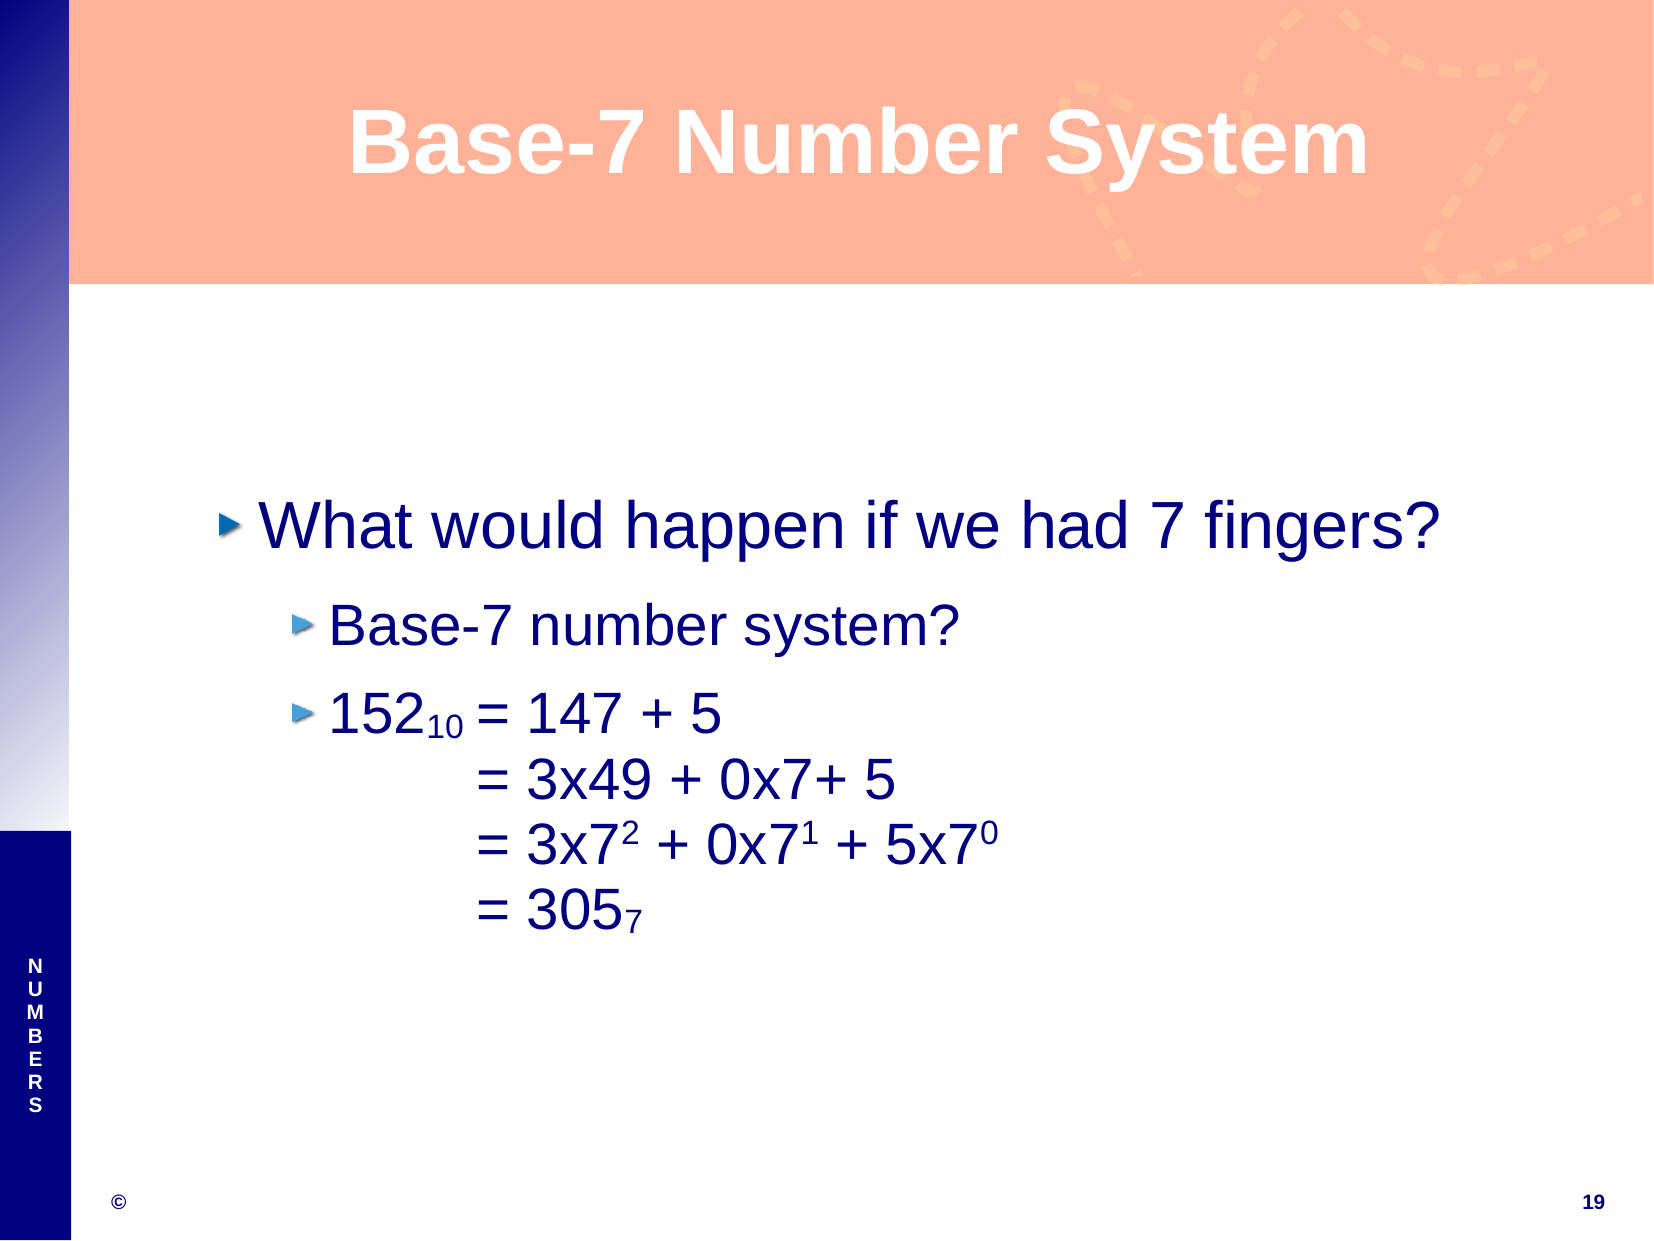

# Base-7 Number System
What would happen if we had 7 fingers?
Base-7 number system?
15210	= 147 + 5
		= 3x49 + 0x7+ 5
 	= 3x72 + 0x71 + 5x70
		= 3057
N
U
M
B
E
R
S